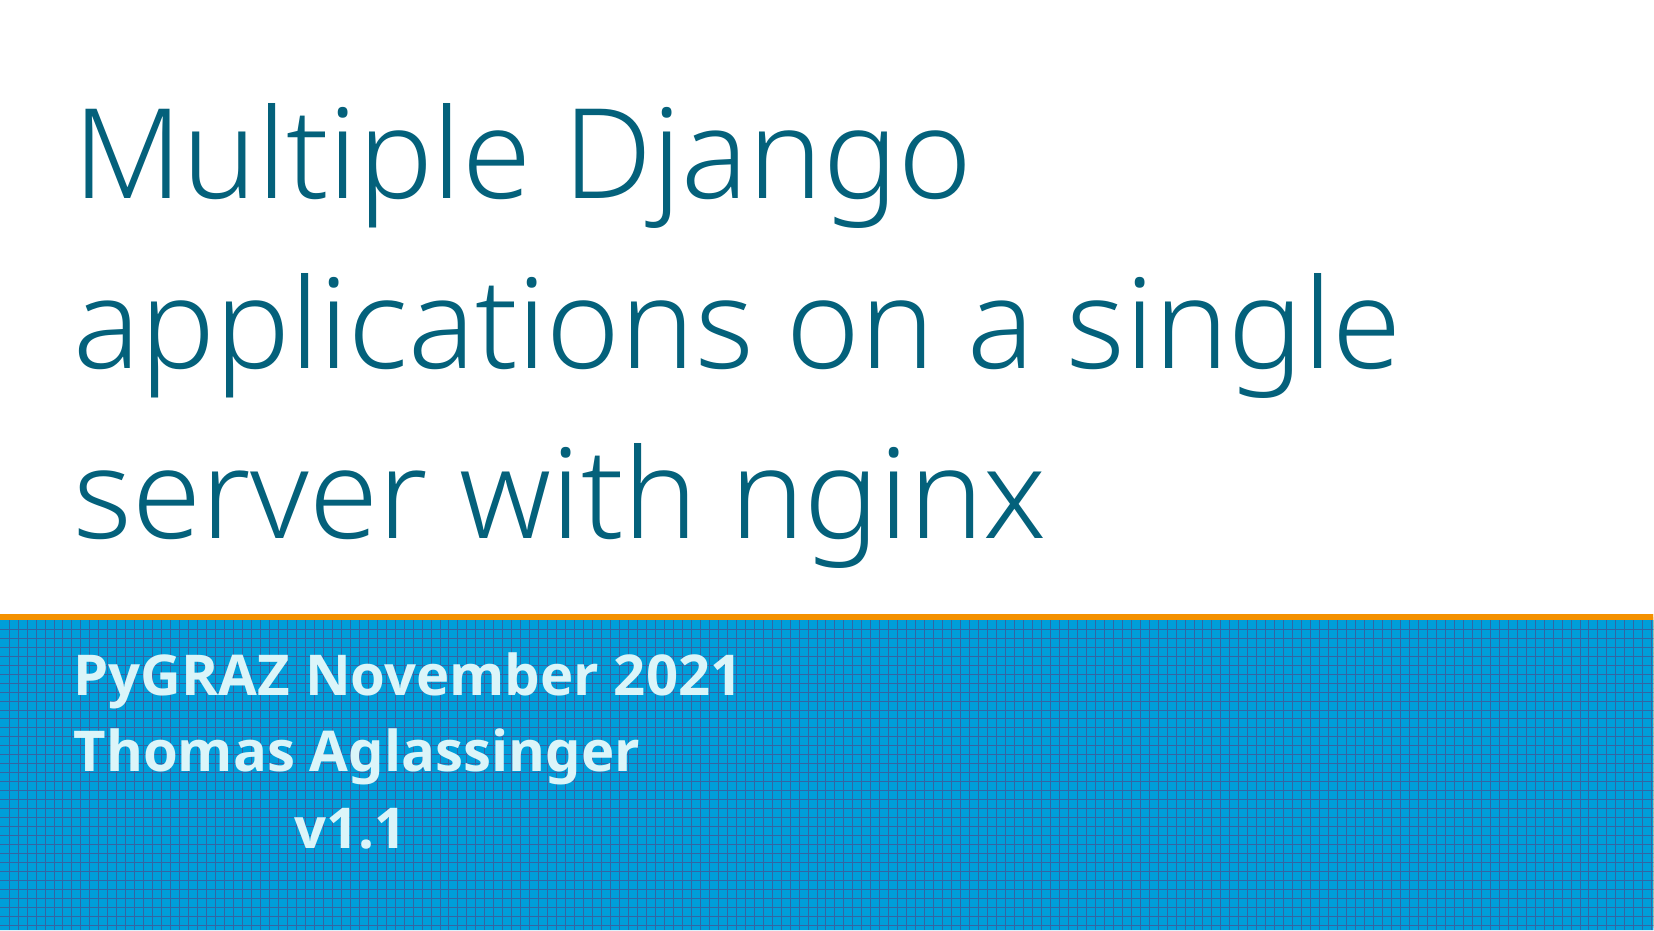

# Multiple Django applications on a single server with nginx
PyGRAZ November 2021
Thomas Aglassinger v1.1